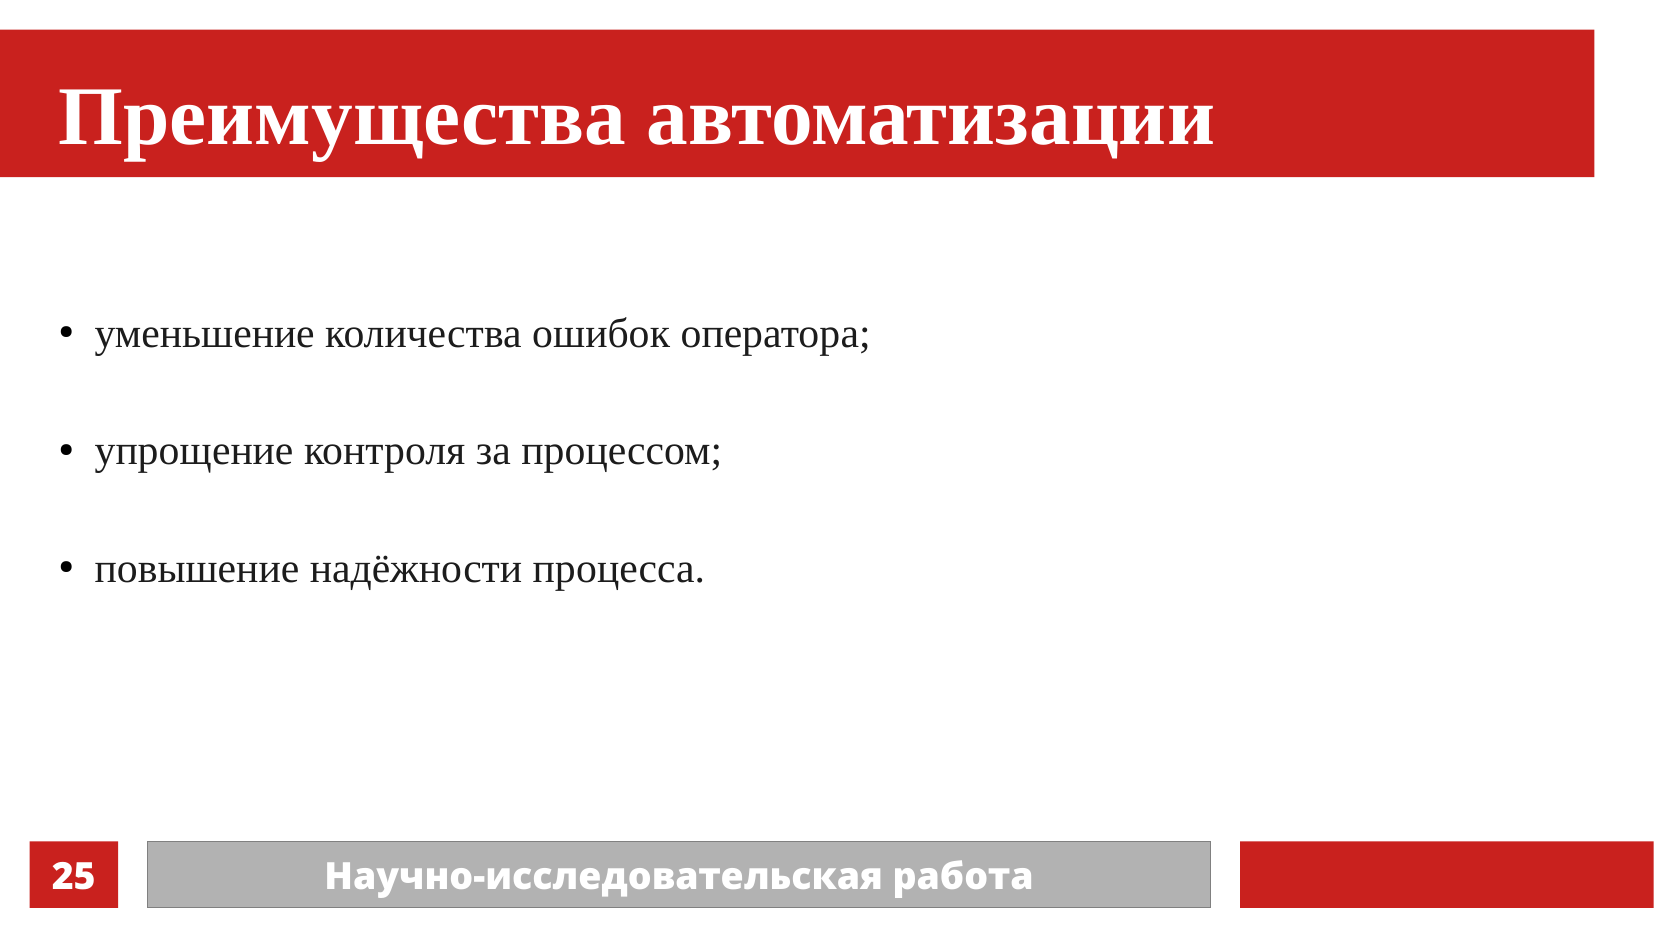

# Преимущества автоматизации
уменьшение количества ошибок оператора;
упрощение контроля за процессом;
повышение надёжности процесса.
25
Научно-исследовательская работа